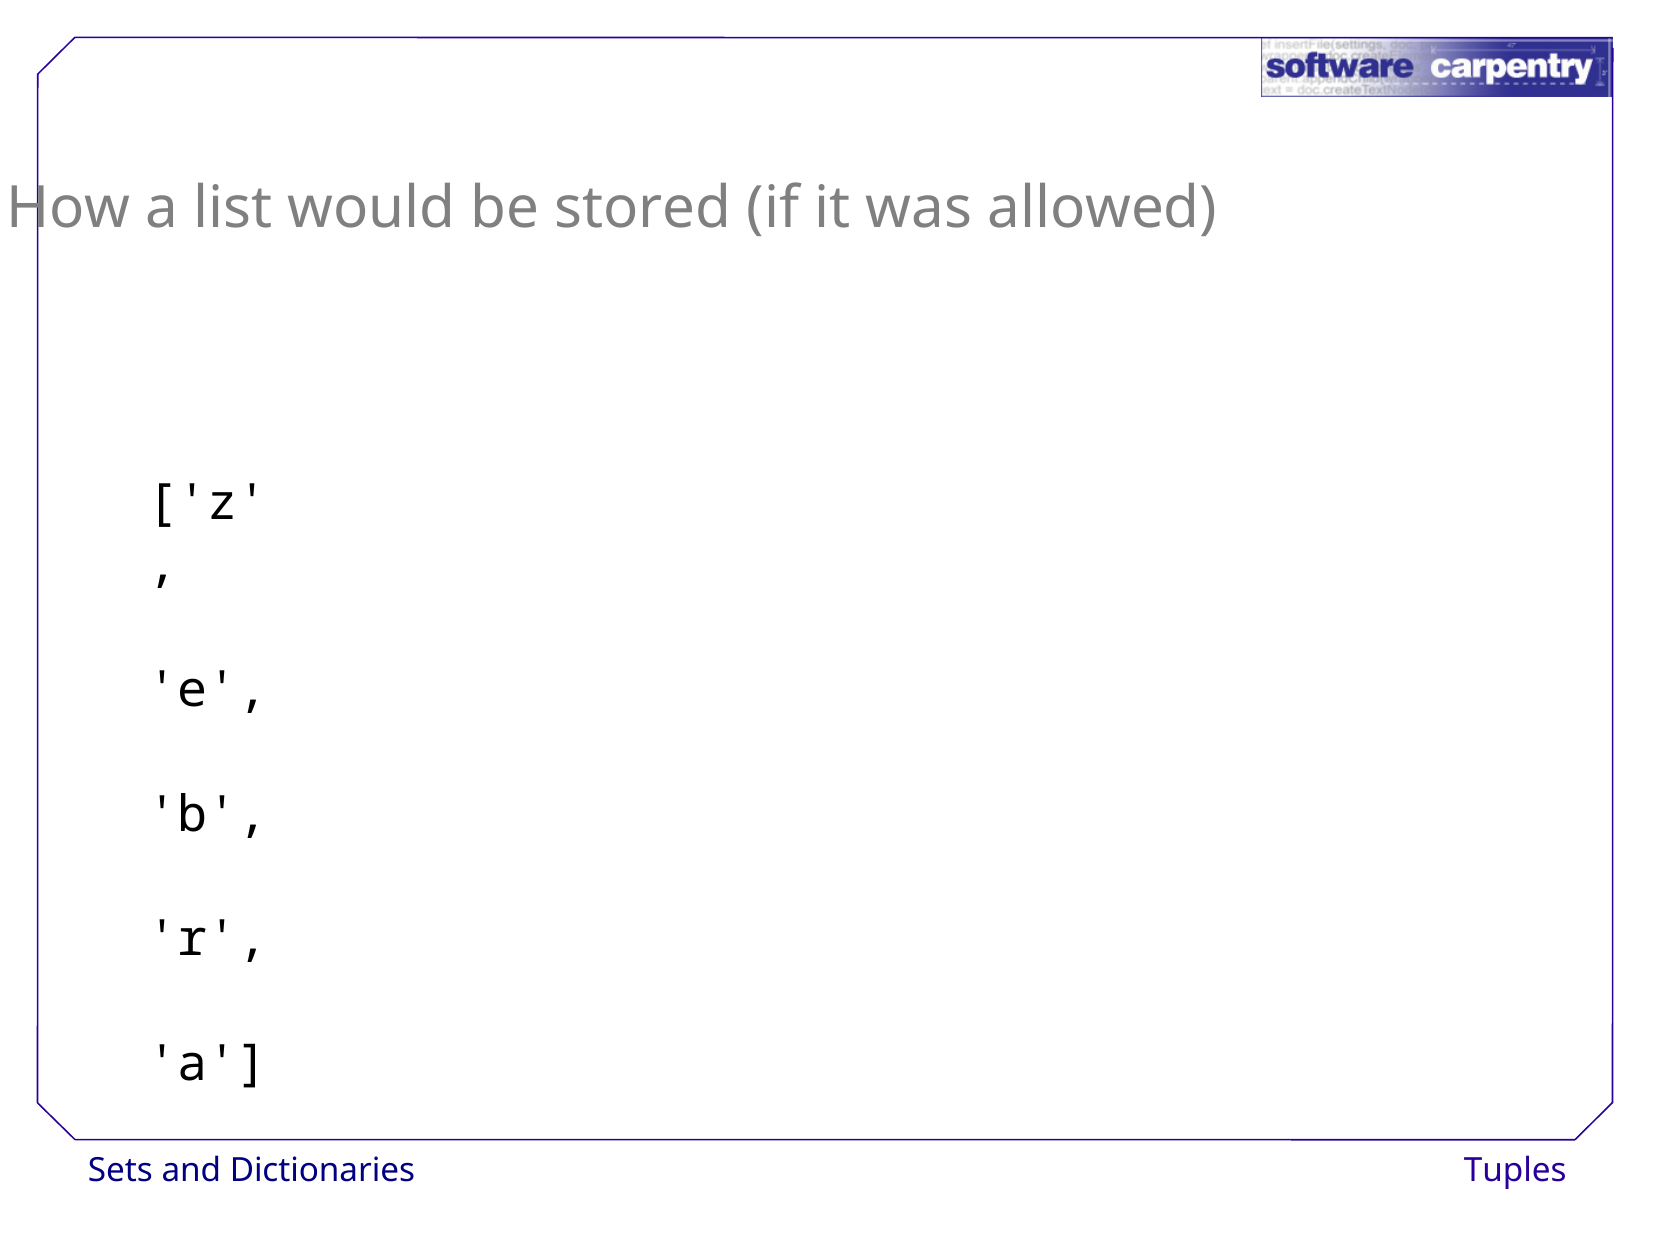

How a list would be stored (if it was allowed)
['z',
 'e',
 'b',
 'r',
 'a']